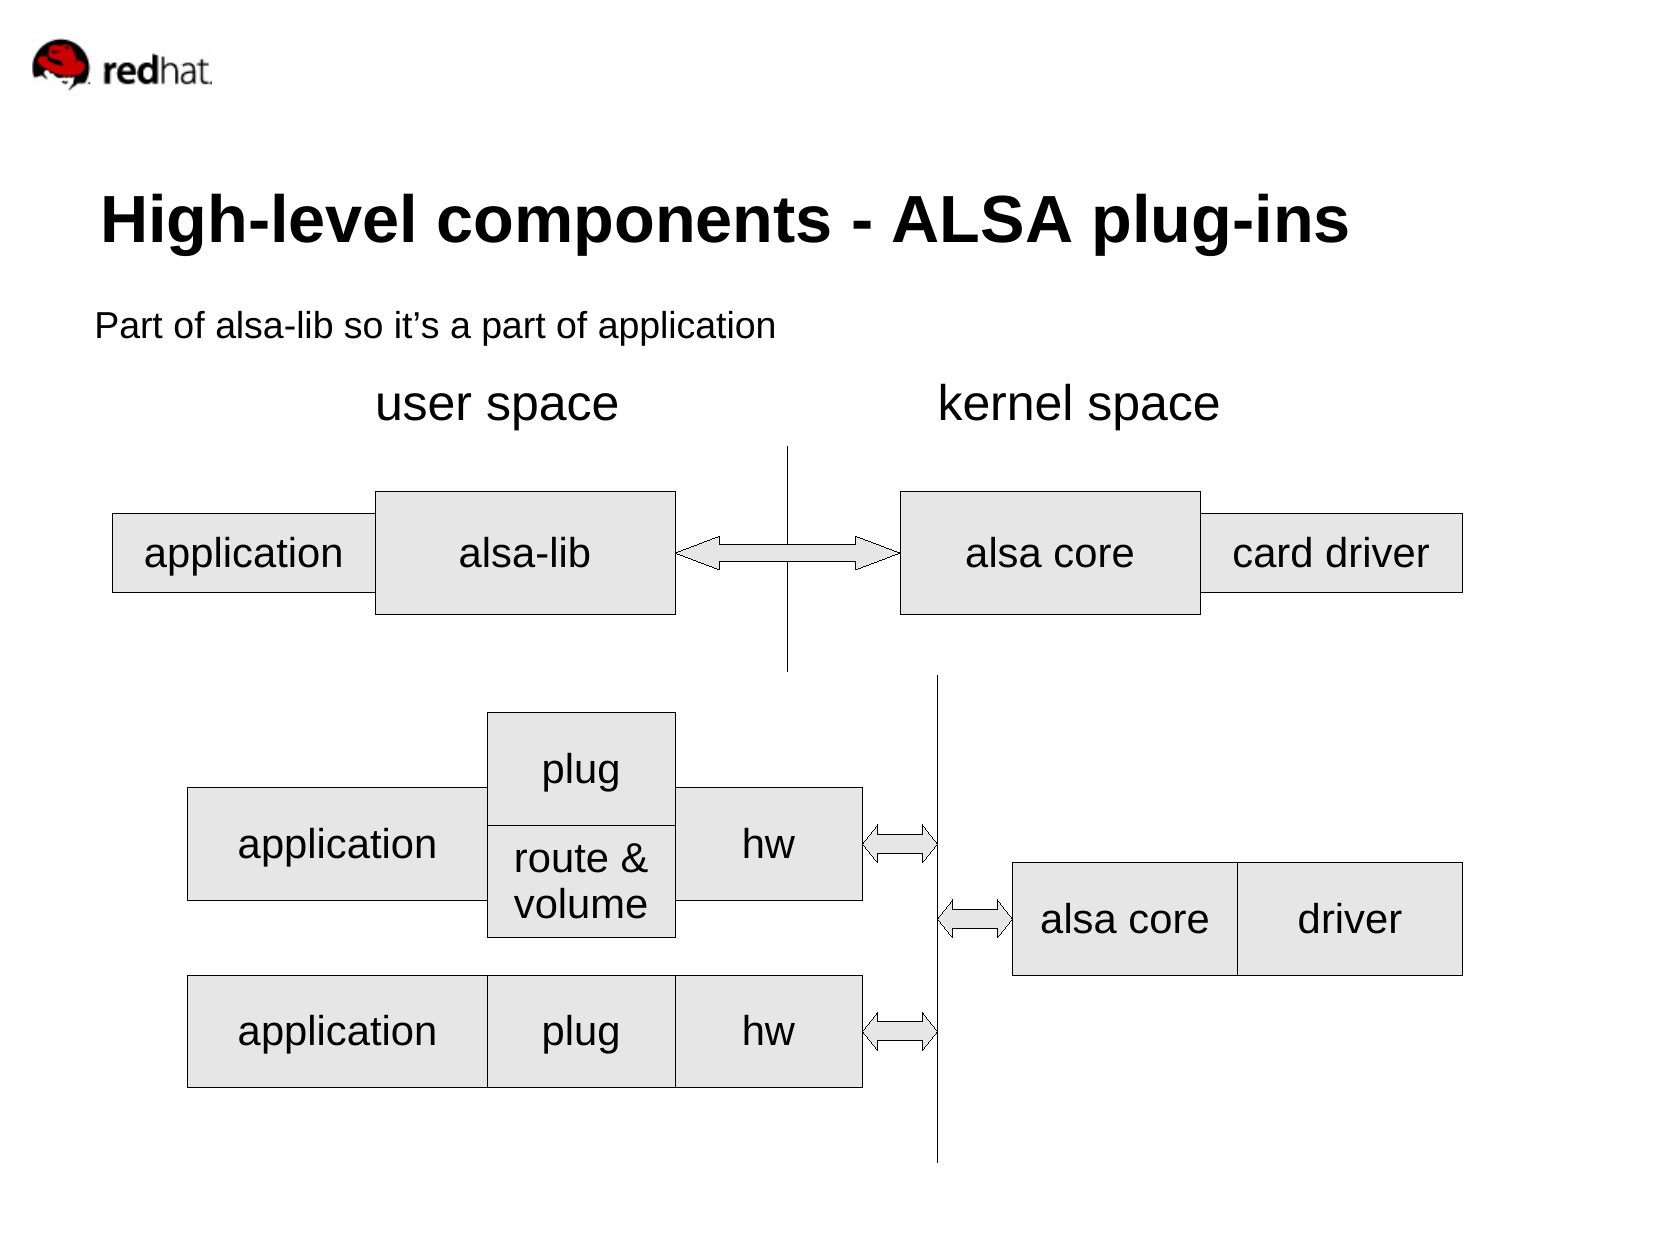

# High-level components - ALSA plug-ins
Part of alsa-lib so it’s a part of application
user space
kernel space
alsa-lib
alsa core
application
card driver
plug
application
hw
route &
volume
alsa core
driver
application
plug
hw